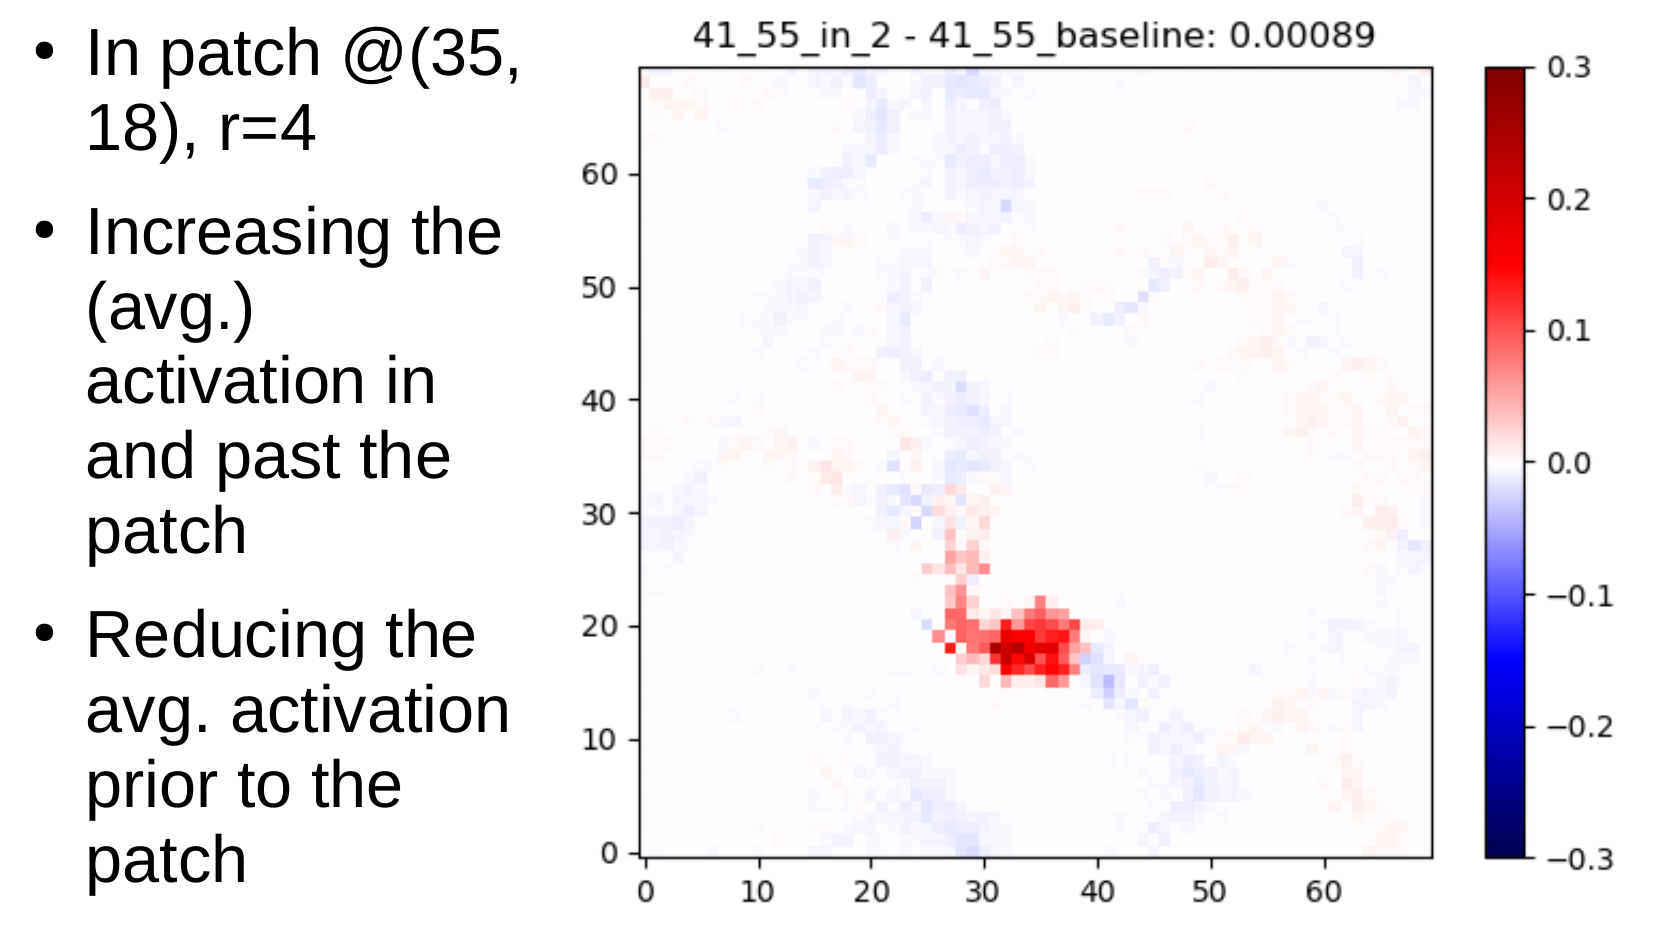

In patch @(35, 18), r=4
Increasing the (avg.) activation in and past the patch
Reducing the avg. activation prior to the patch
#